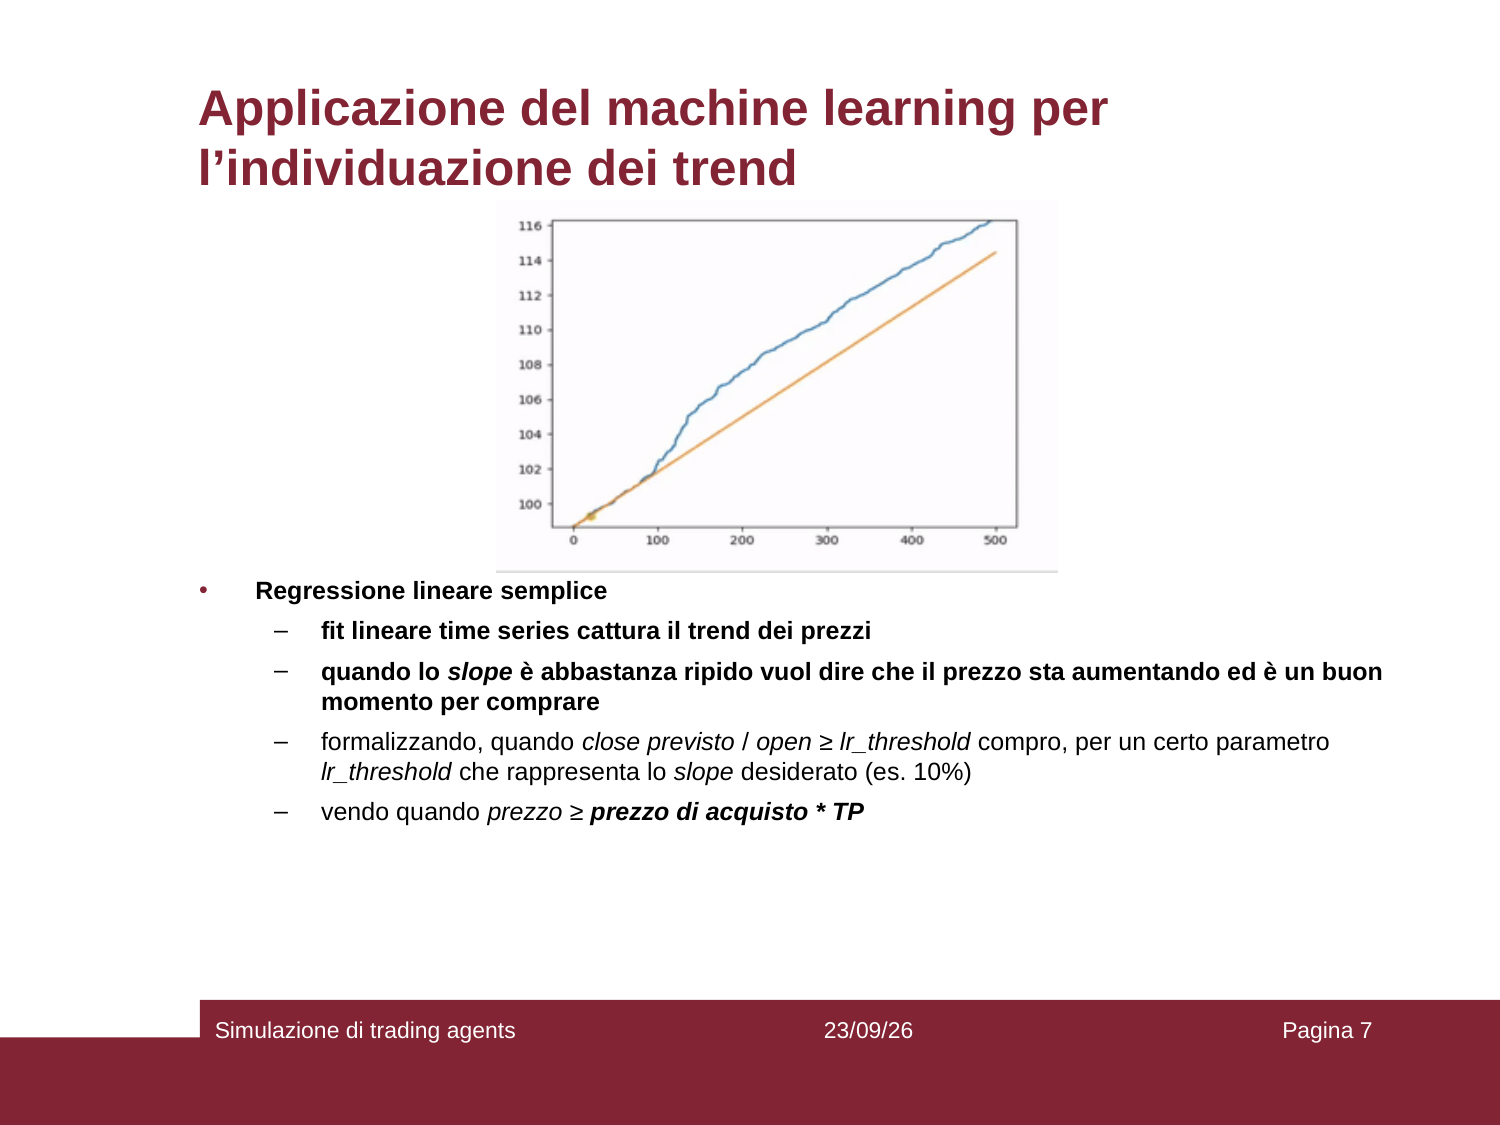

# Applicazione del machine learning per l’individuazione dei trend
Regressione lineare semplice
fit lineare time series cattura il trend dei prezzi
quando lo slope è abbastanza ripido vuol dire che il prezzo sta aumentando ed è un buon momento per comprare
formalizzando, quando close previsto / open ≥ lr_threshold compro, per un certo parametro lr_threshold che rappresenta lo slope desiderato (es. 10%)
vendo quando prezzo ≥ prezzo di acquisto * TP
Simulazione di trading agents
7